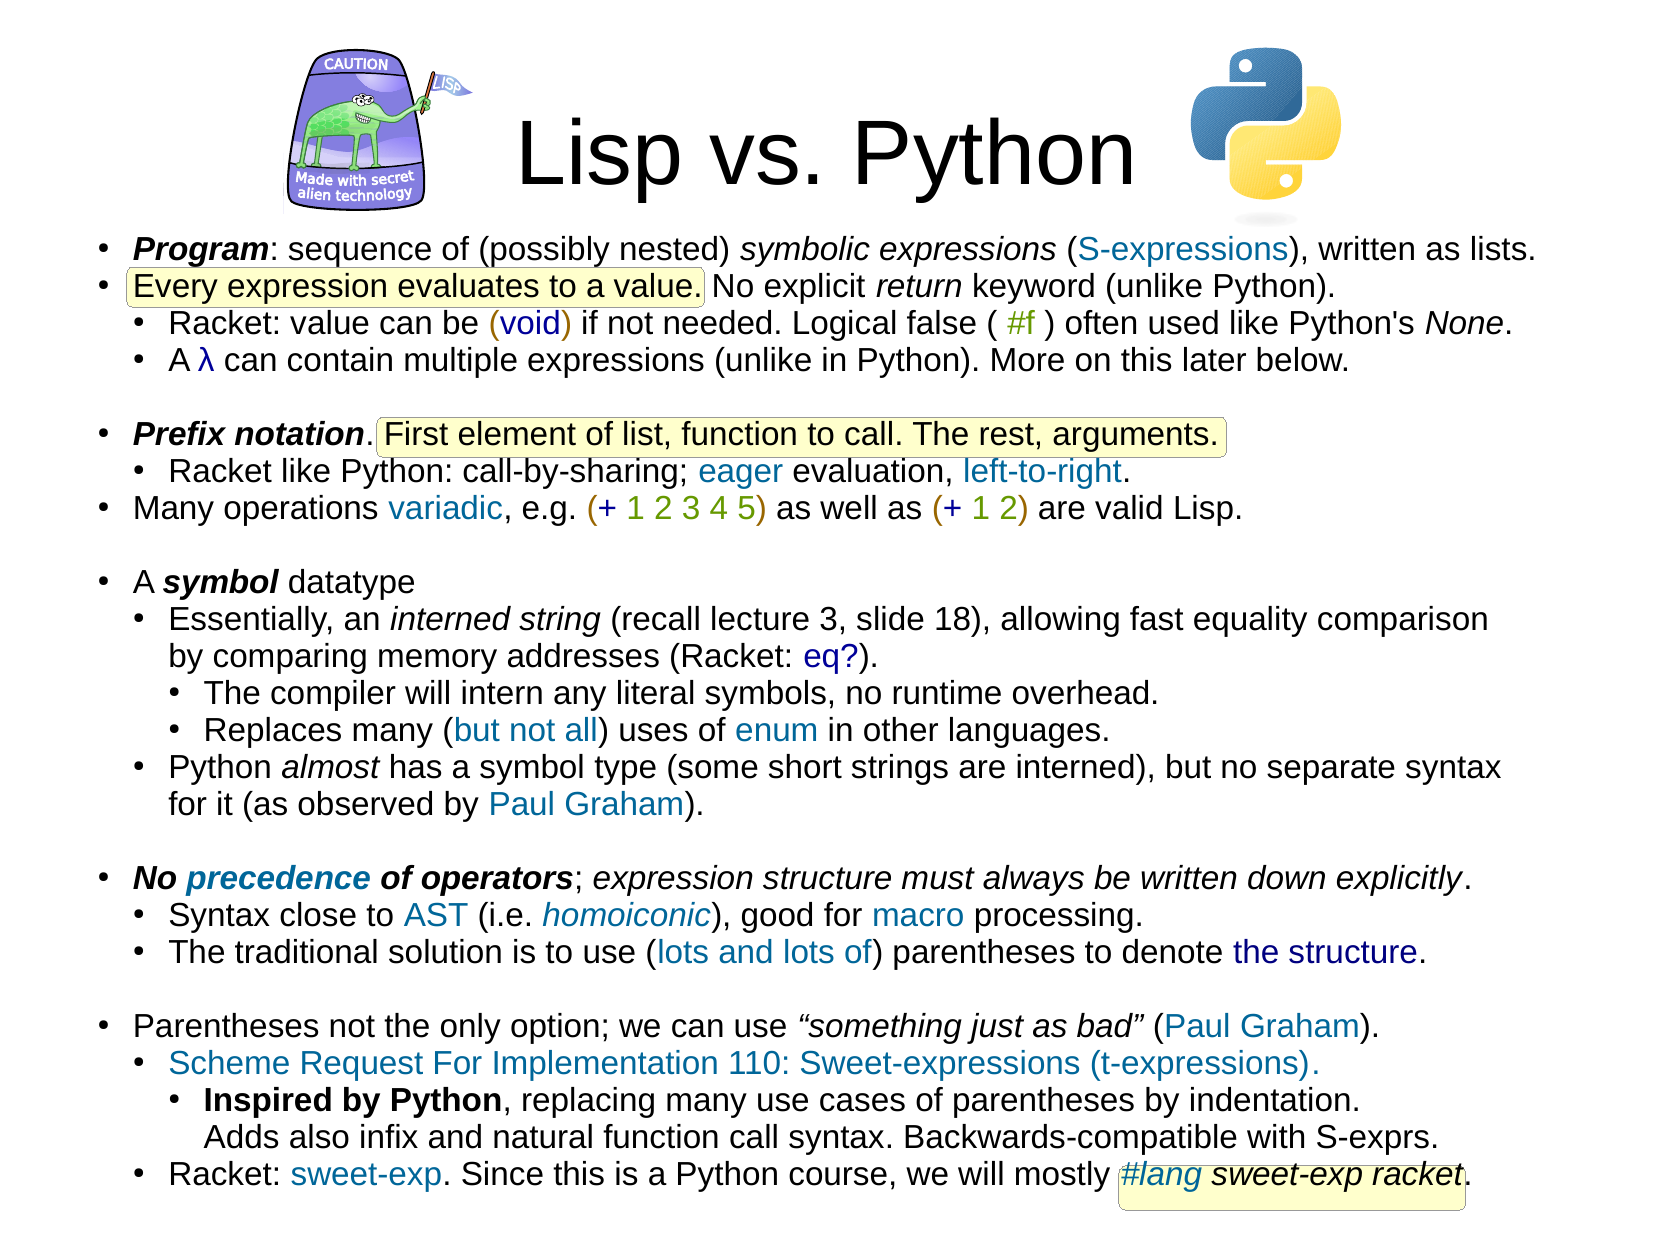

# Lisp vs. Python
Program: sequence of (possibly nested) symbolic expressions (S-expressions), written as lists.
Every expression evaluates to a value. No explicit return keyword (unlike Python).
Racket: value can be (void) if not needed. Logical false ( #f ) often used like Python's None.
A λ can contain multiple expressions (unlike in Python). More on this later below.
Prefix notation. First element of list, function to call. The rest, arguments.
Racket like Python: call-by-sharing; eager evaluation, left-to-right.
Many operations variadic, e.g. (+ 1 2 3 4 5) as well as (+ 1 2) are valid Lisp.
A symbol datatype
Essentially, an interned string (recall lecture 3, slide 18), allowing fast equality comparison
by comparing memory addresses (Racket: eq?).
The compiler will intern any literal symbols, no runtime overhead.
Replaces many (but not all) uses of enum in other languages.
Python almost has a symbol type (some short strings are interned), but no separate syntax for it (as observed by Paul Graham).
No precedence of operators; expression structure must always be written down explicitly.
Syntax close to AST (i.e. homoiconic), good for macro processing.
The traditional solution is to use (lots and lots of) parentheses to denote the structure.
Parentheses not the only option; we can use “something just as bad” (Paul Graham).
Scheme Request For Implementation 110: Sweet-expressions (t-expressions).
Inspired by Python, replacing many use cases of parentheses by indentation.
Adds also infix and natural function call syntax. Backwards-compatible with S-exprs.
Racket: sweet-exp. Since this is a Python course, we will mostly #lang sweet-exp racket.